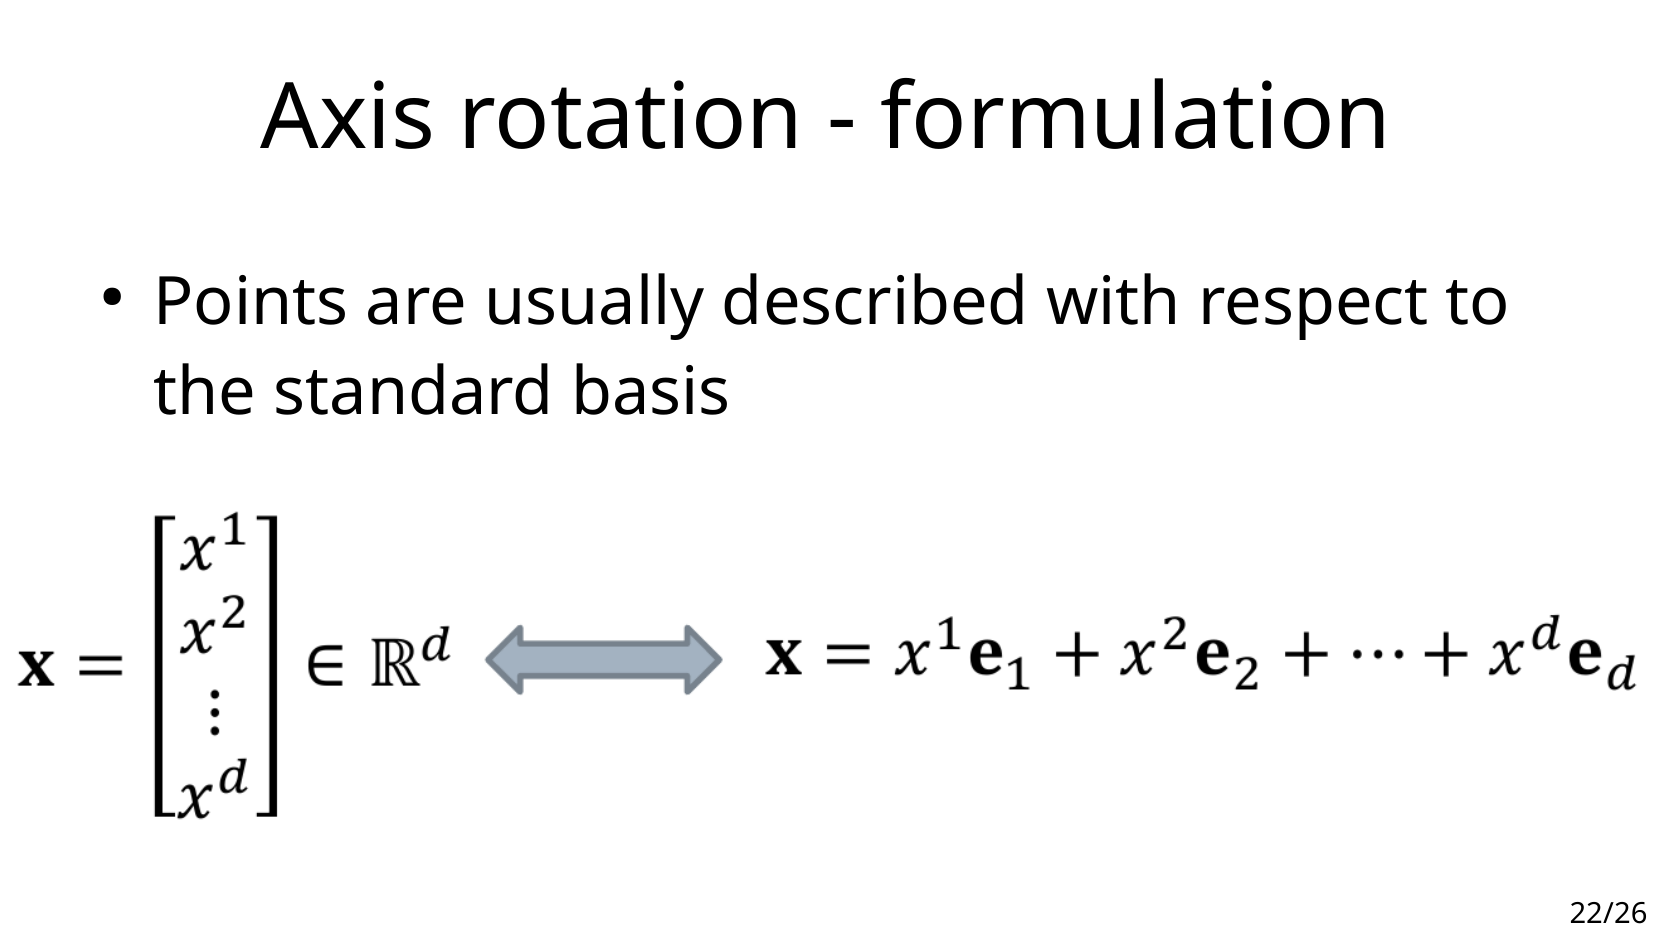

# Axis rotation - formulation
Points are usually described with respect to the standard basis
22